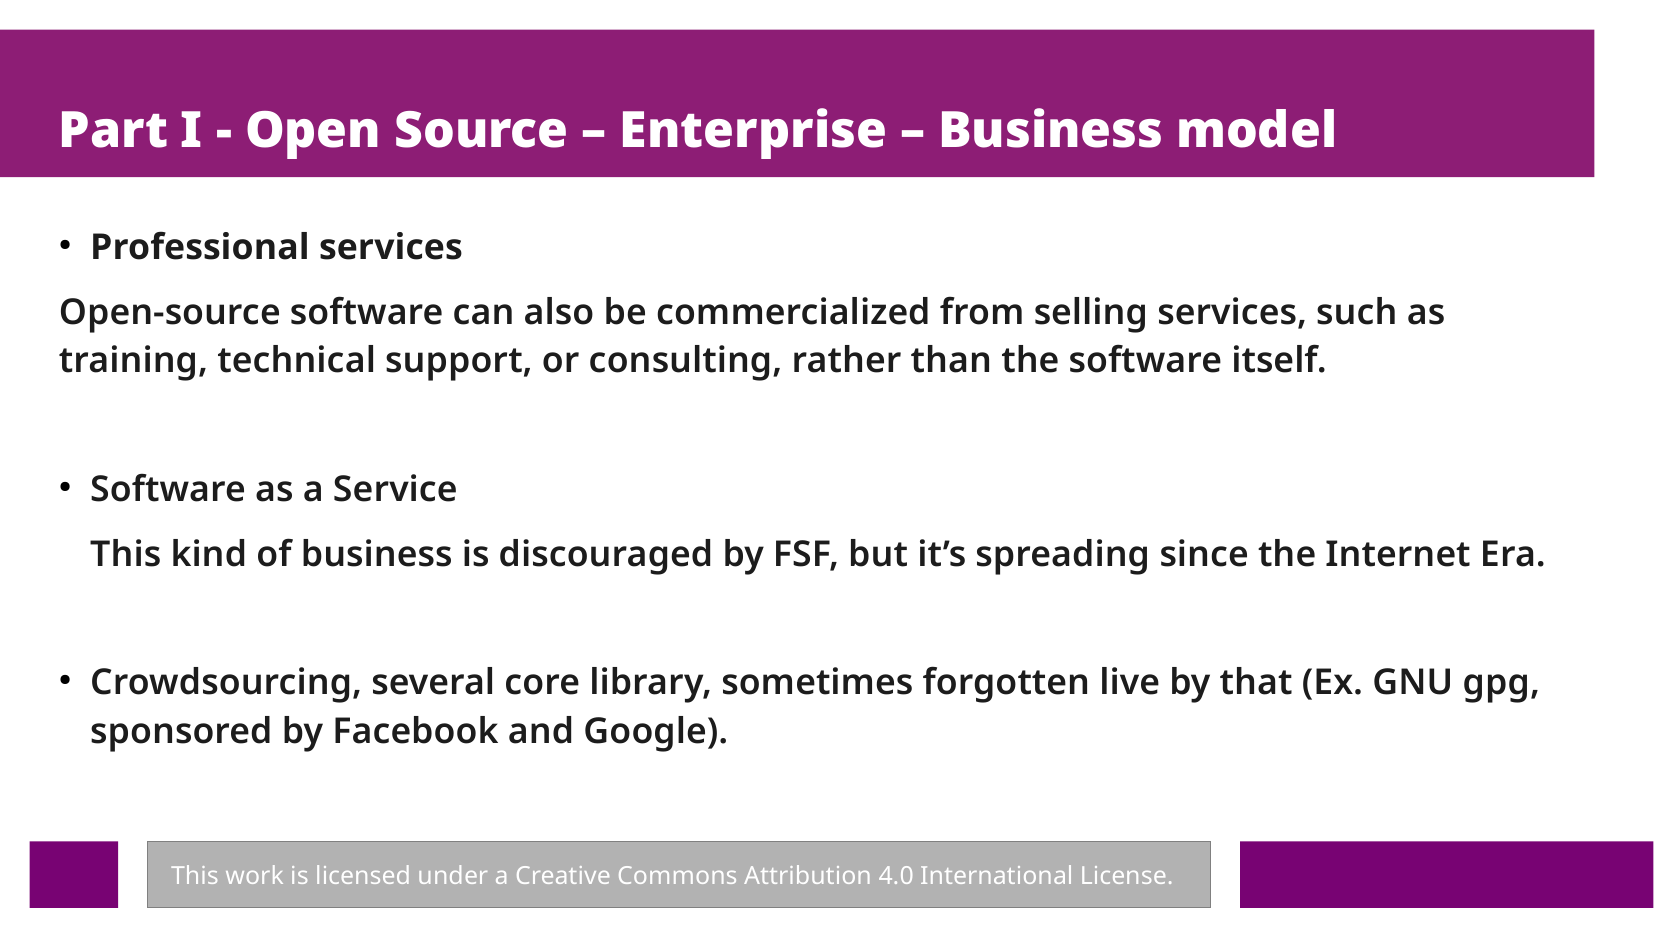

# Part I - Open Source – Enterprise – Business model
Professional services
Open-source software can also be commercialized from selling services, such as training, technical support, or consulting, rather than the software itself.
Software as a Service
This kind of business is discouraged by FSF, but it’s spreading since the Internet Era.
Crowdsourcing, several core library, sometimes forgotten live by that (Ex. GNU gpg, sponsored by Facebook and Google).